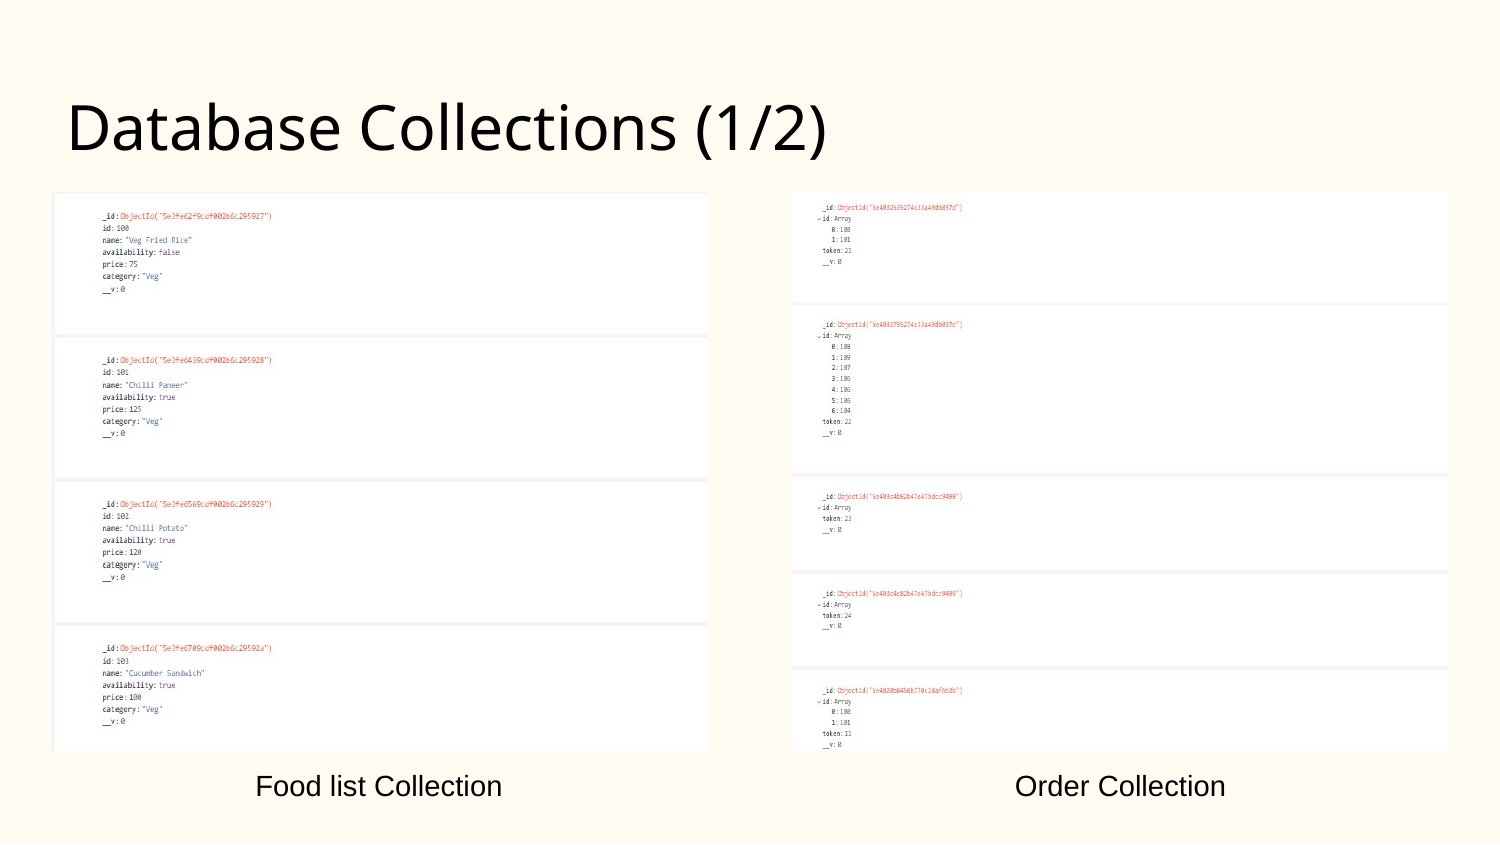

# Database Collections (1/2)
Food list Collection
Order Collection